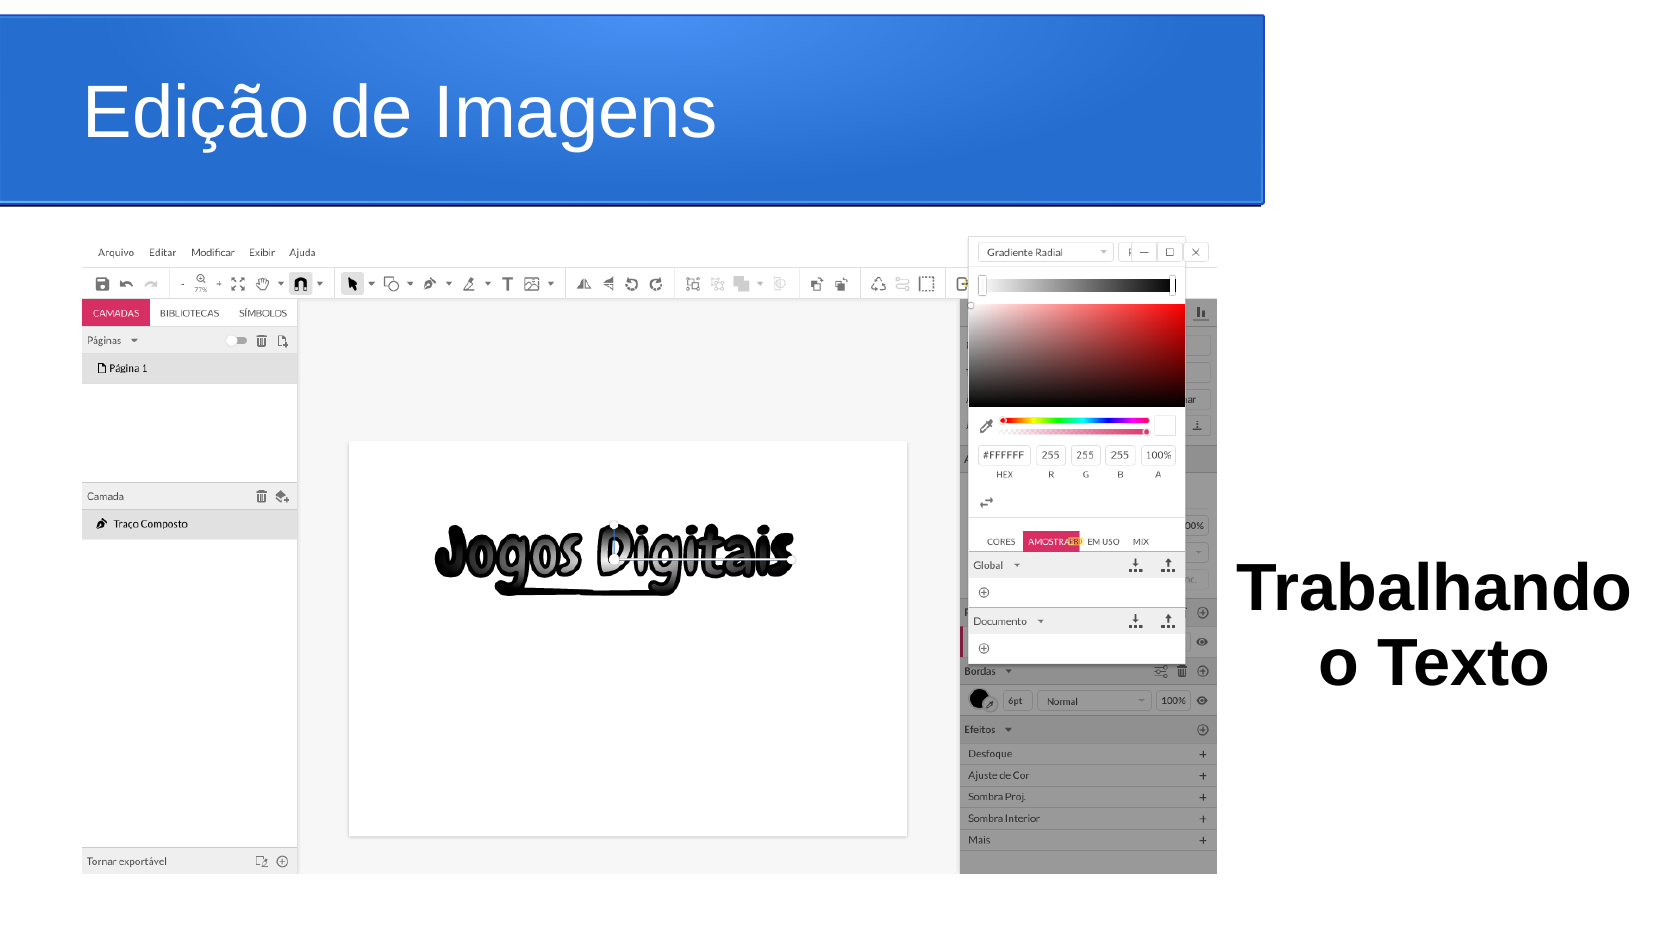

# Edição de Imagens
Trabalhando o Texto